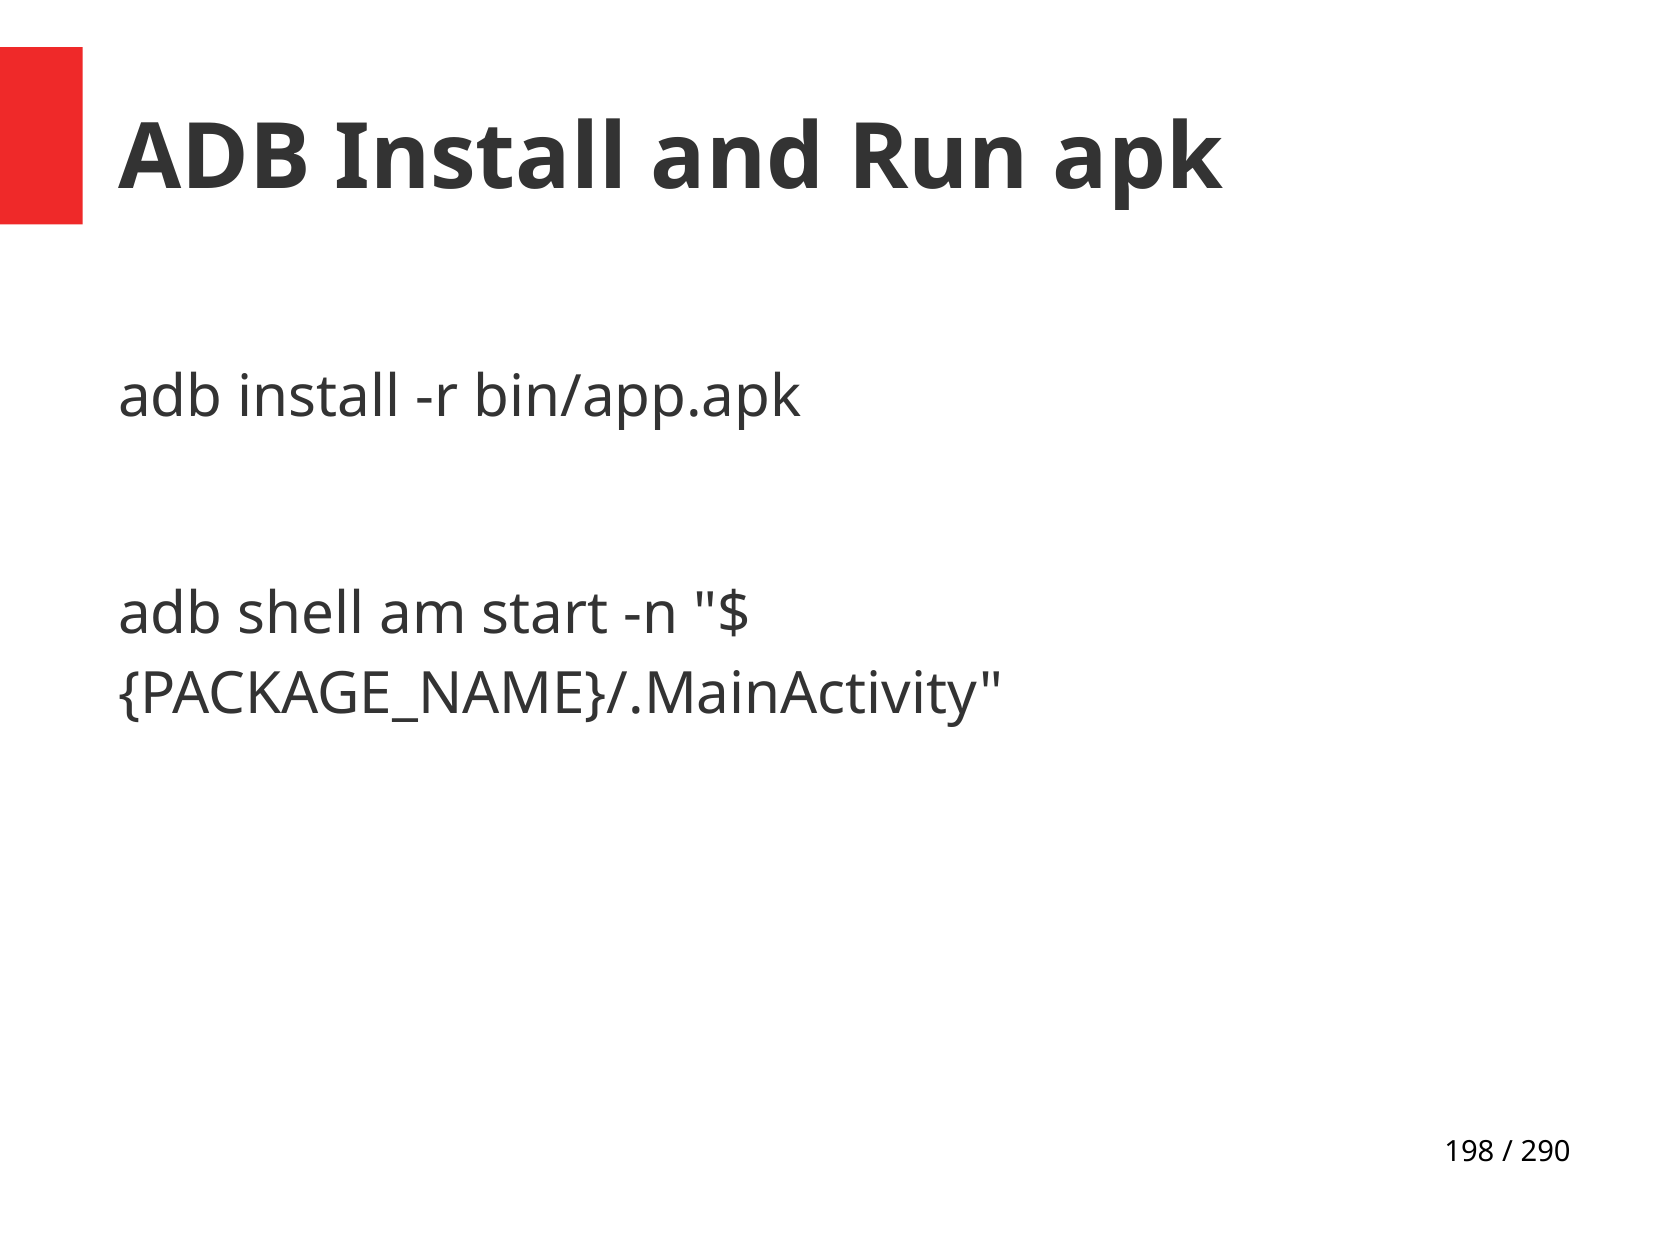

# ADB Install and Run apk
adb install -r bin/app.apk
adb shell am start -n "${PACKAGE_NAME}/.MainActivity"
198